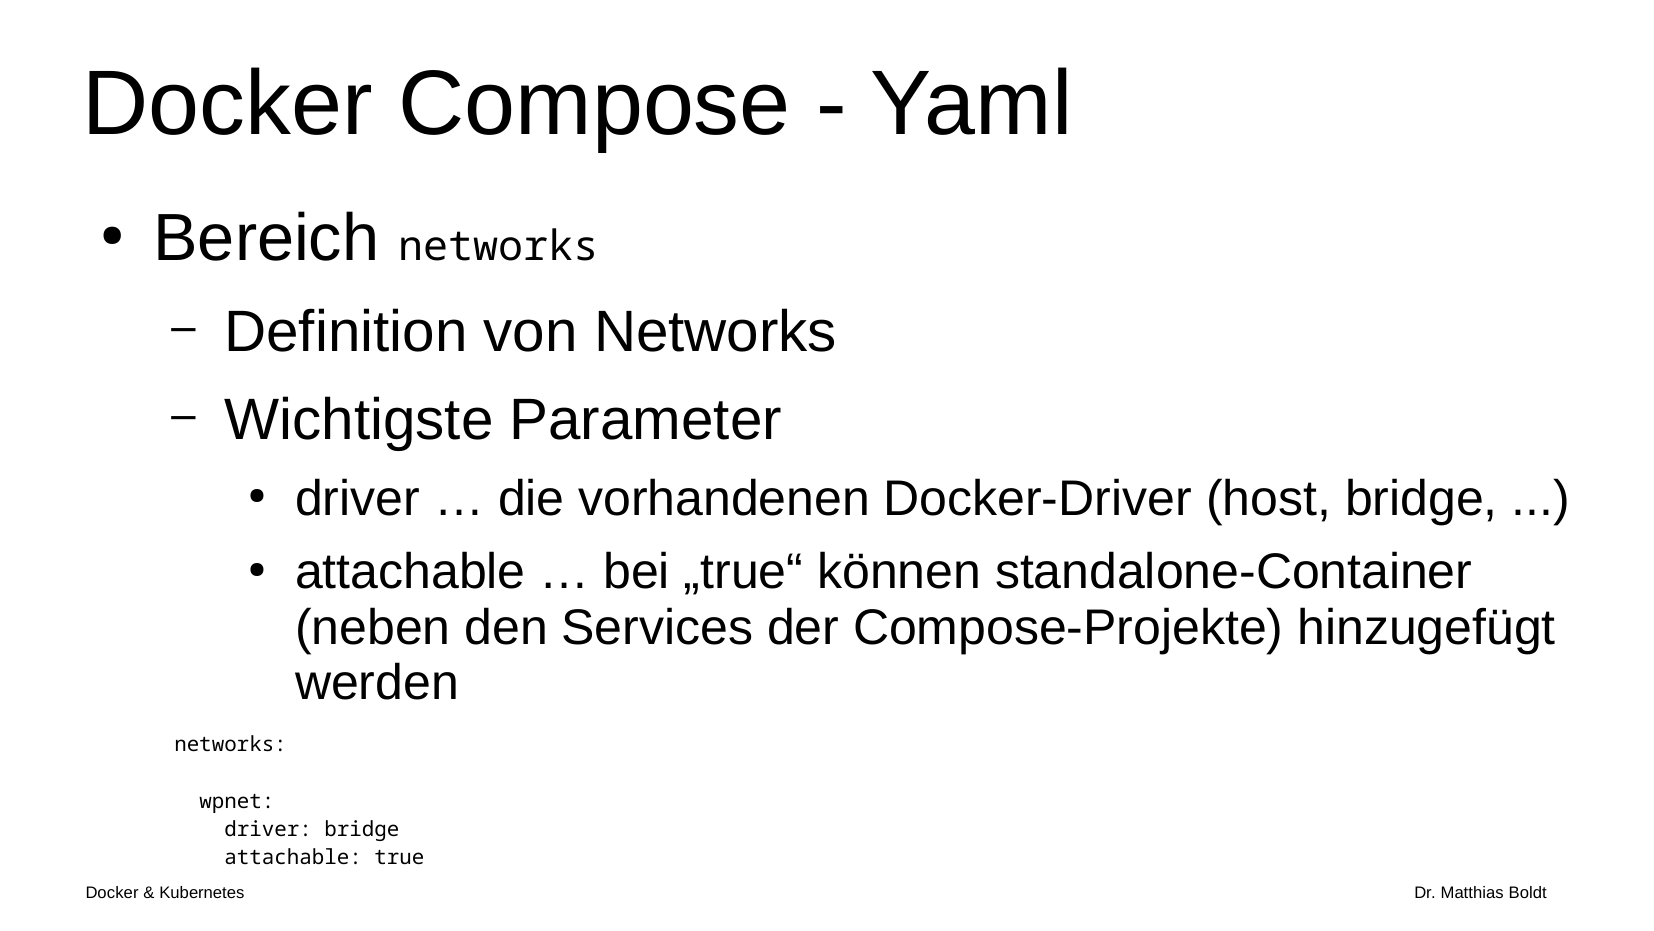

# Docker Compose - Yaml
Bereich networks
Definition von Networks
Wichtigste Parameter
driver … die vorhandenen Docker-Driver (host, bridge, ...)
attachable … bei „true“ können standalone-Container (neben den Services der Compose-Projekte) hinzugefügt werden
networks:
 wpnet:
 driver: bridge
 attachable: true
Docker & Kubernetes																Dr. Matthias Boldt